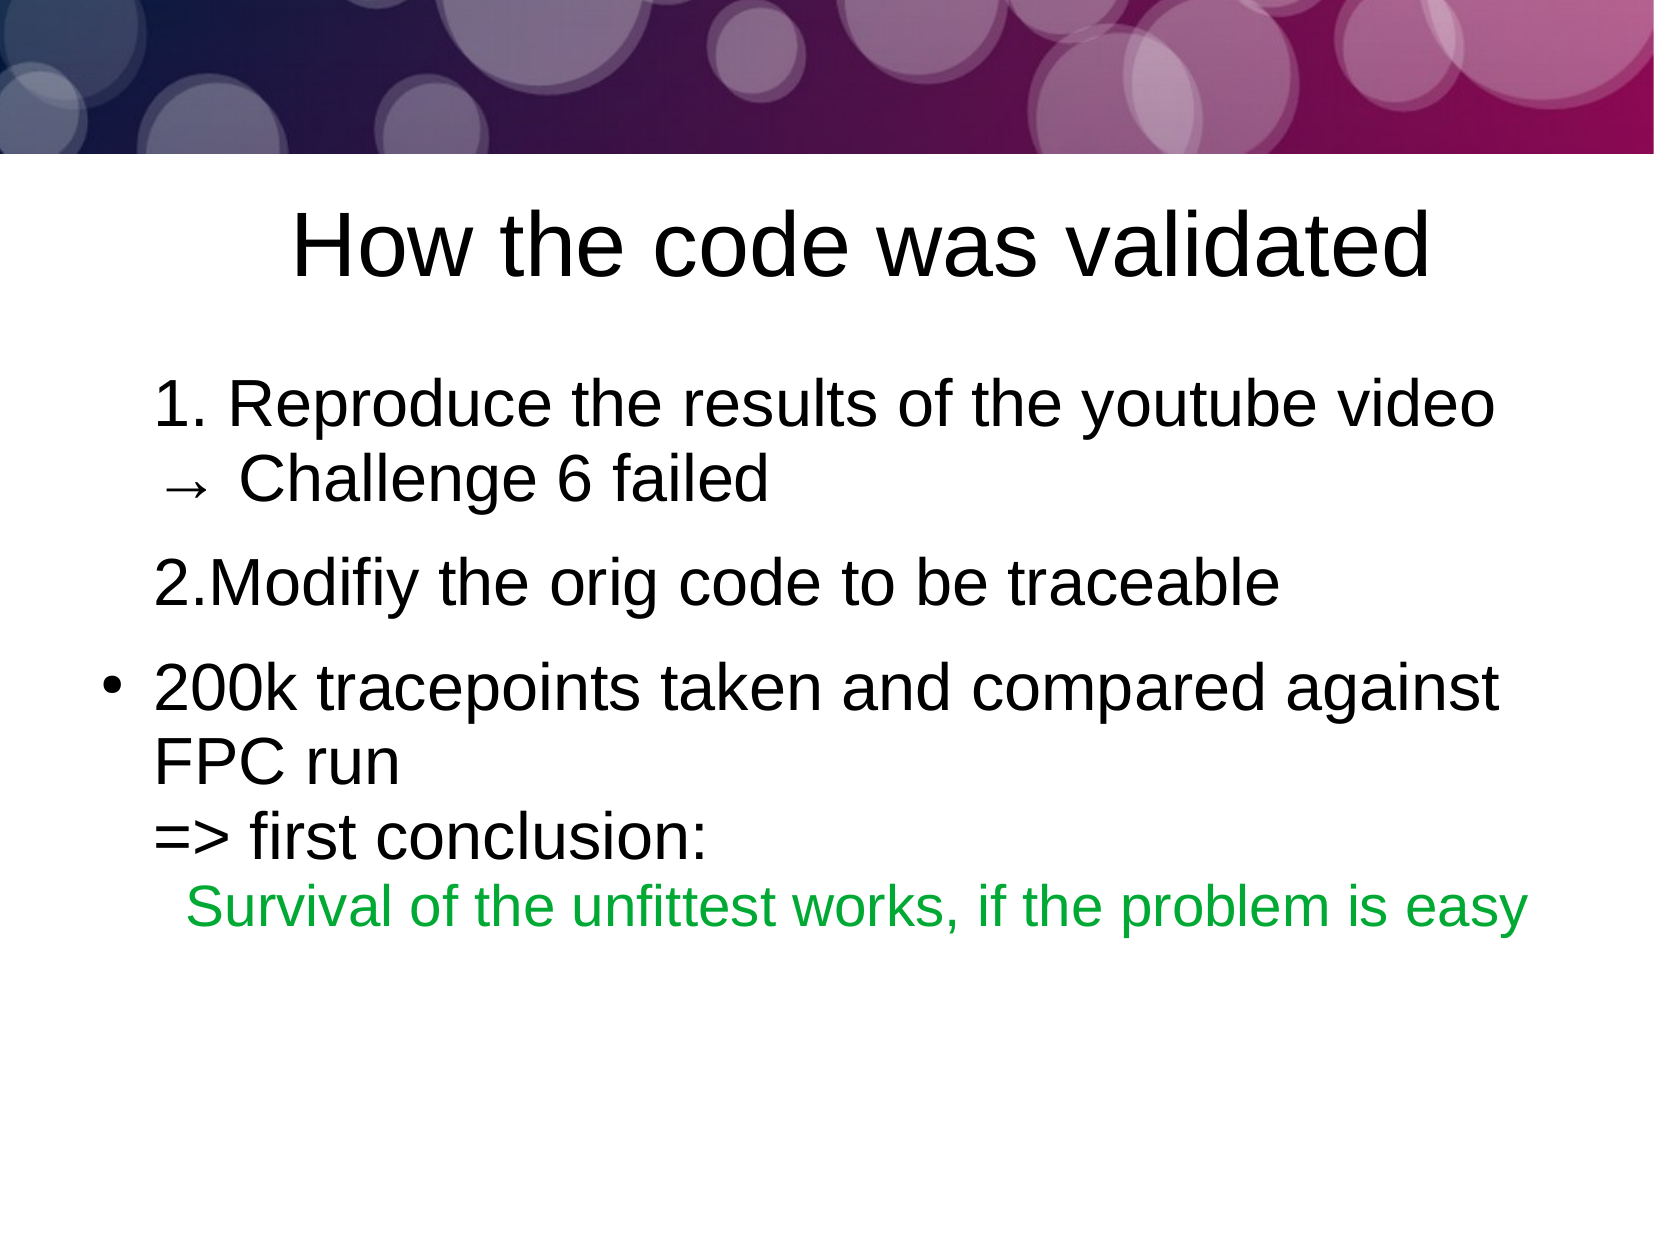

# How the code was validated
1. Reproduce the results of the youtube video
→ Challenge 6 failed
2.Modifiy the orig code to be traceable
200k tracepoints taken and compared against FPC run
=> first conclusion:
 Survival of the unfittest works, if the problem is easy